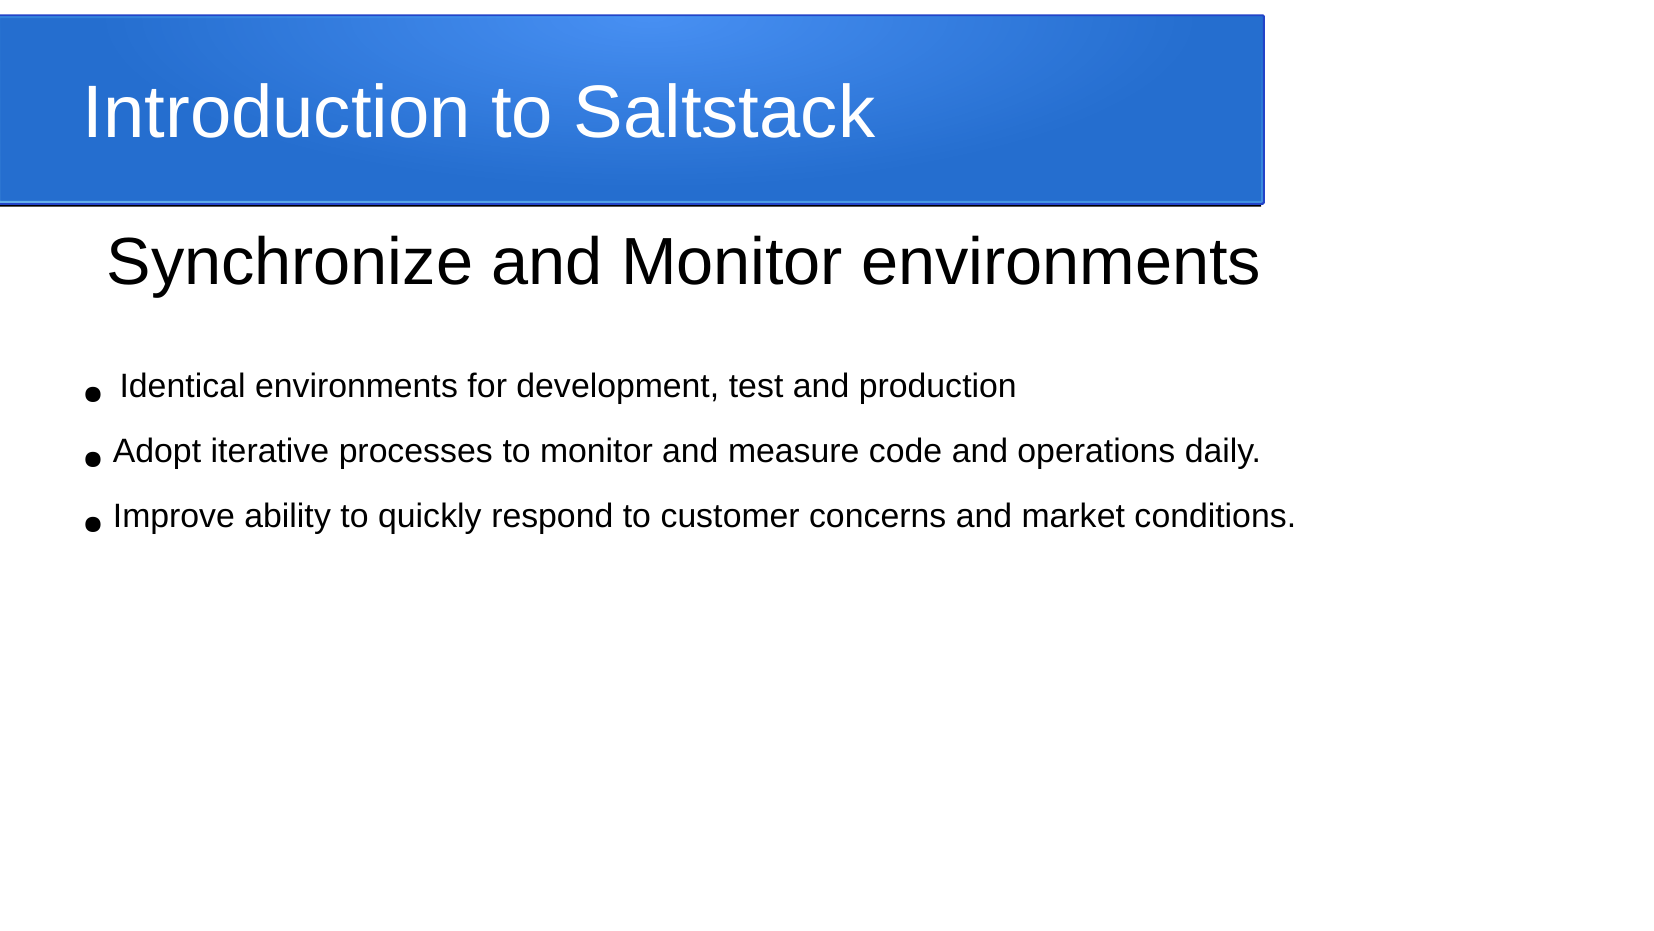

# Introduction to Saltstack
Synchronize and Monitor environments
 Identical environments for development, test and production
 Adopt iterative processes to monitor and measure code and operations daily.
 Improve ability to quickly respond to customer concerns and market conditions.